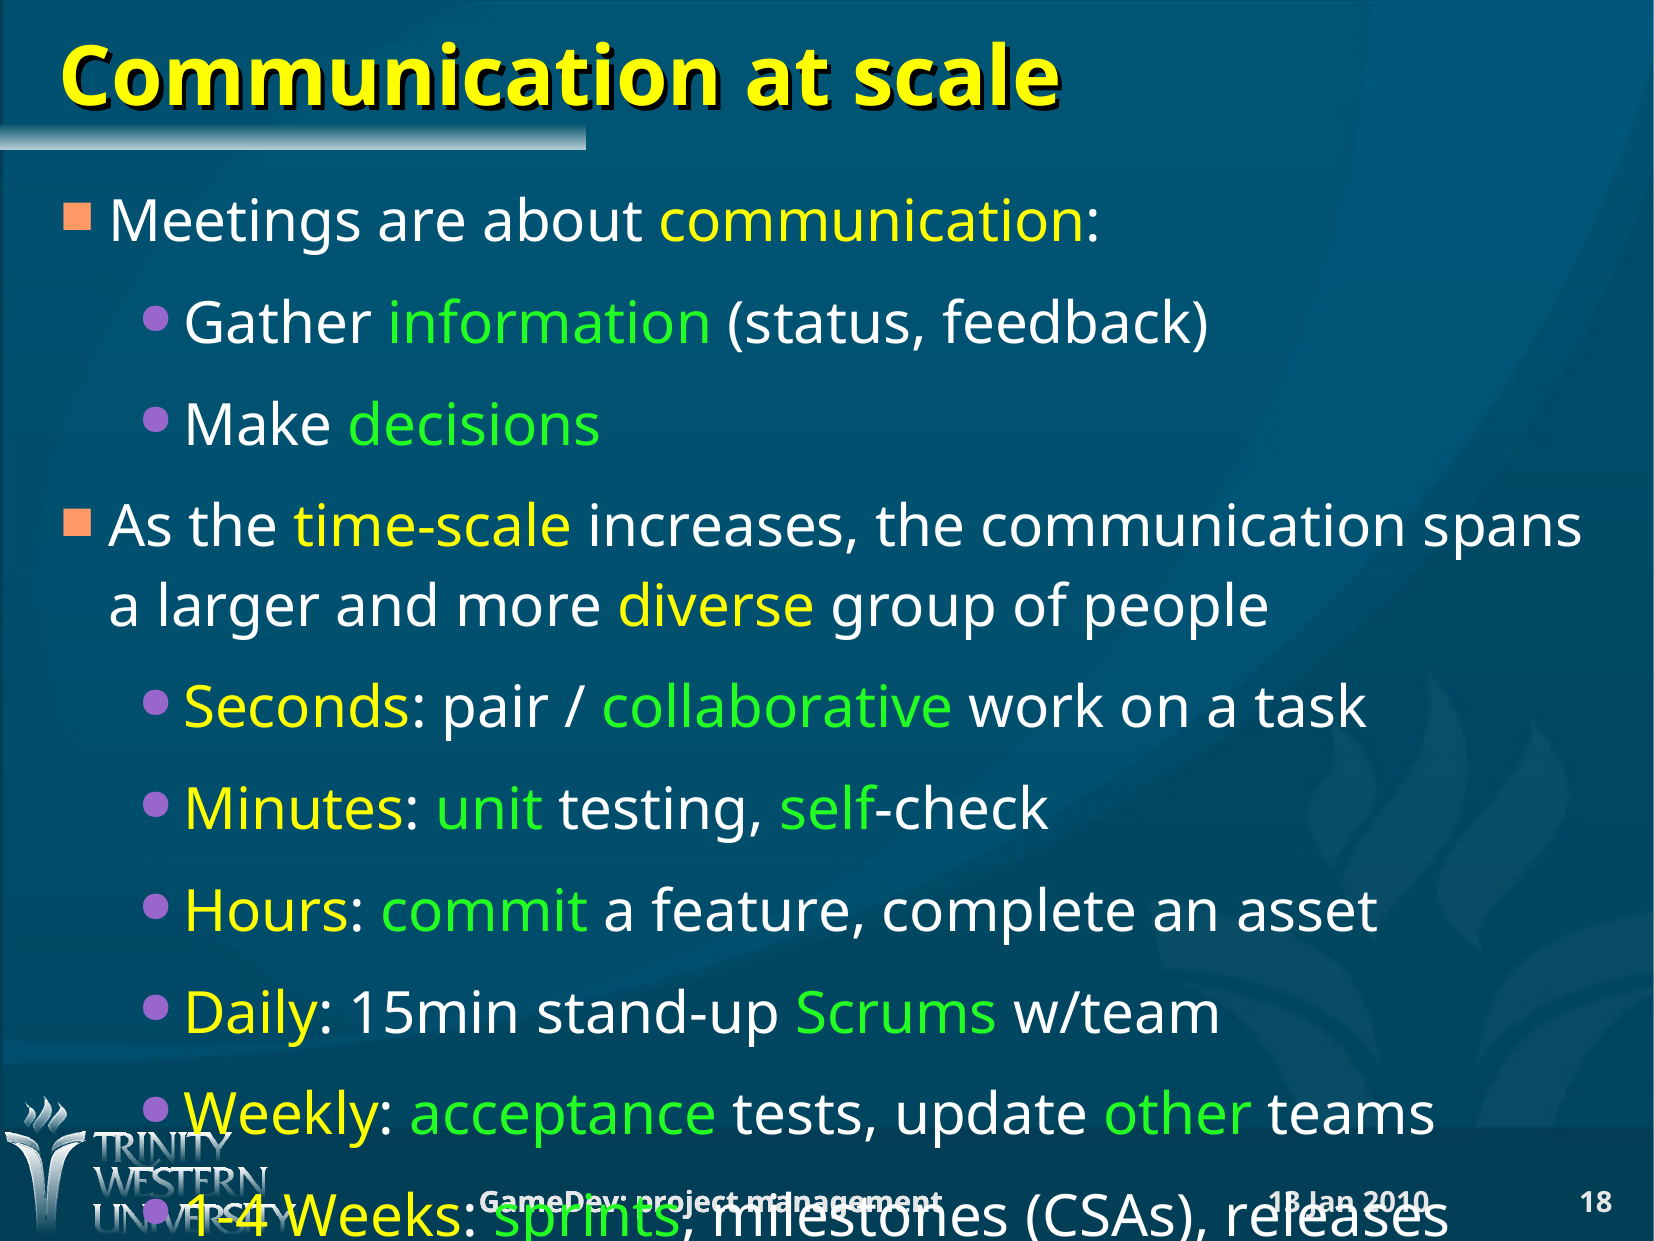

# Communication at scale
Meetings are about communication:
Gather information (status, feedback)
Make decisions
As the time-scale increases, the communication spans a larger and more diverse group of people
Seconds: pair / collaborative work on a task
Minutes: unit testing, self-check
Hours: commit a feature, complete an asset
Daily: 15min stand-up Scrums w/team
Weekly: acceptance tests, update other teams
1-4 Weeks: sprints, milestones (CSAs), releases
GameDev: project management
13 Jan 2010
18